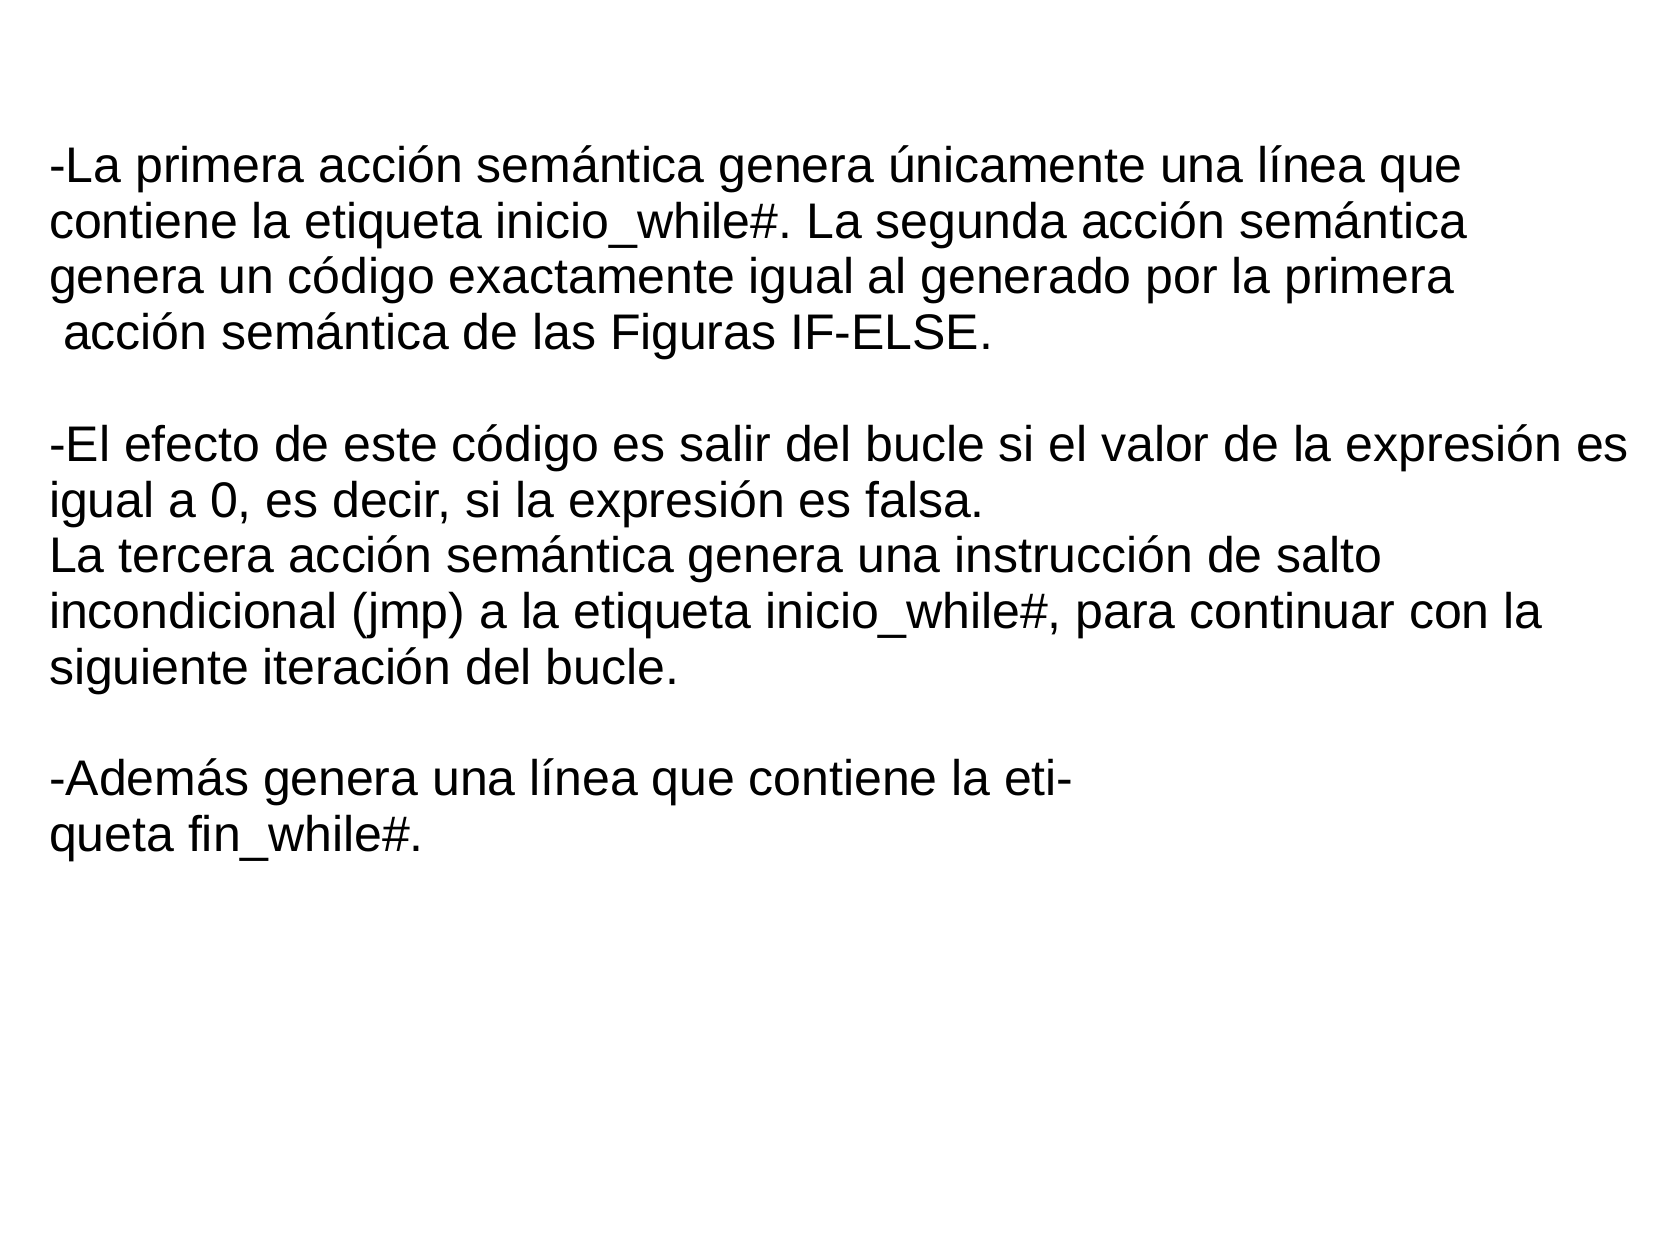

-La primera acción semántica genera únicamente una línea que
contiene la etiqueta inicio_while#. La segunda acción semántica
genera un código exactamente igual al generado por la primera
 acción semántica de las Figuras IF-ELSE.
-El efecto de este código es salir del bucle si el valor de la expresión es igual a 0, es decir, si la expresión es falsa.
La tercera acción semántica genera una instrucción de salto incondicional (jmp) a la etiqueta inicio_while#, para continuar con la siguiente iteración del bucle.
-Además genera una línea que contiene la eti-
queta fin_while#.